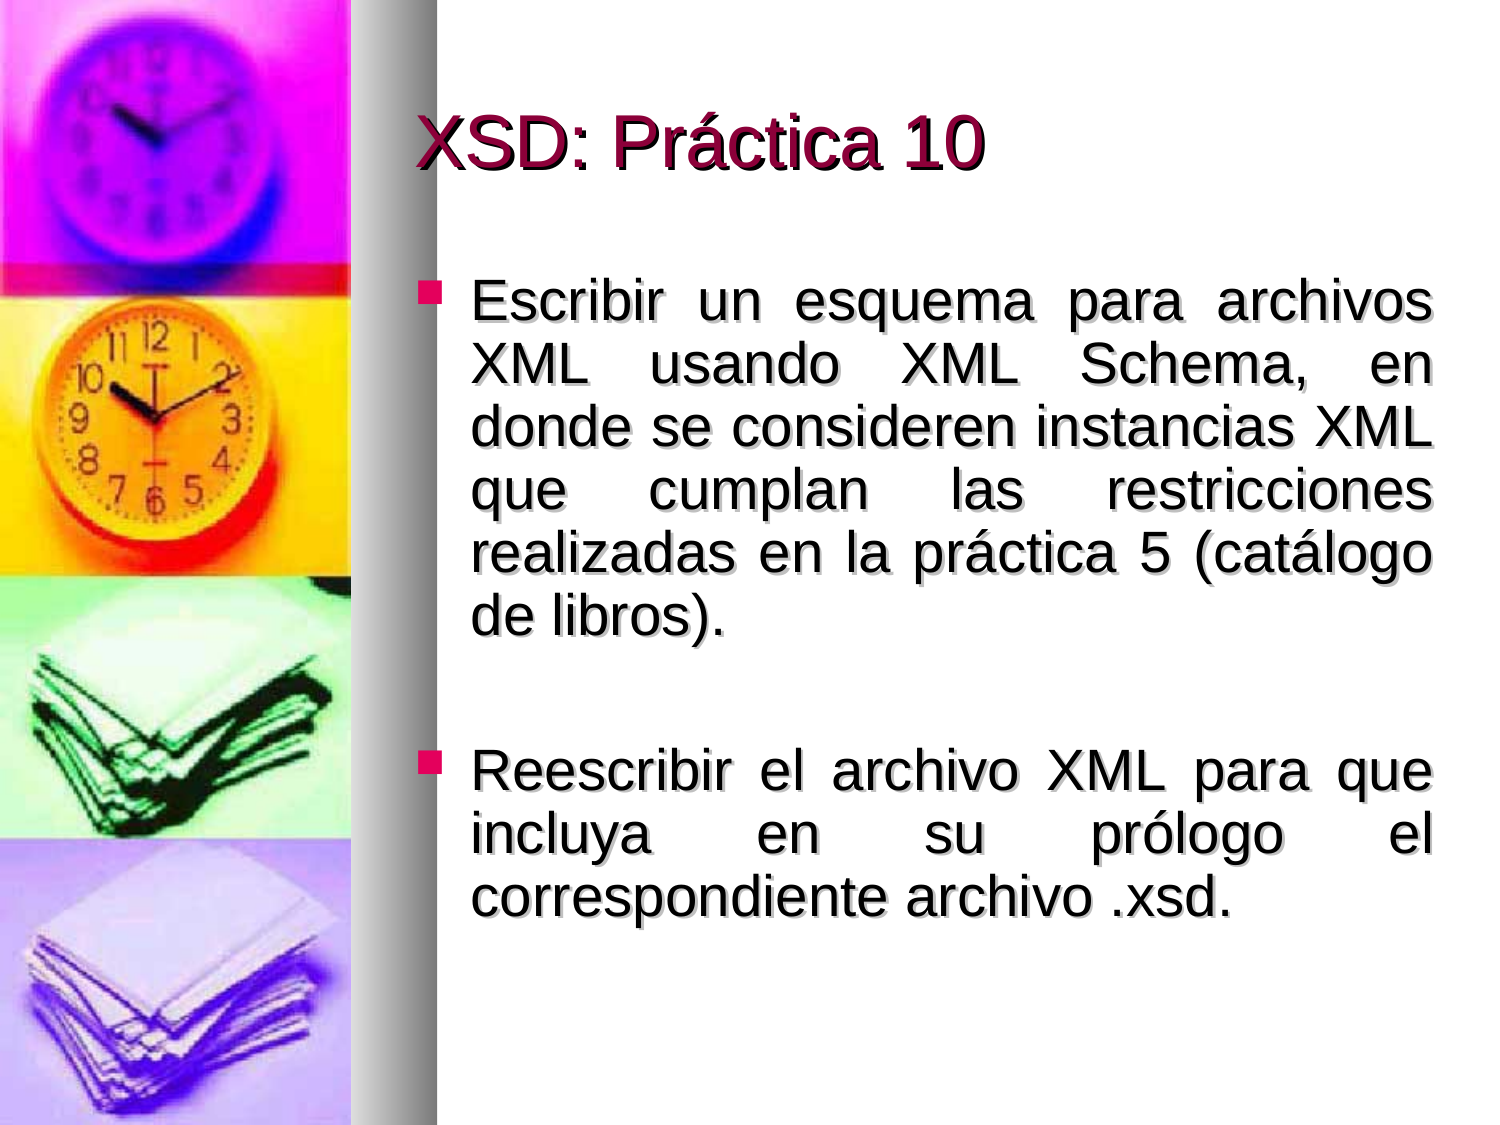

# XSD: Práctica 10
Escribir un esquema para archivos XML usando XML Schema, en donde se consideren instancias XML que cumplan las restricciones realizadas en la práctica 5 (catálogo de libros).
Reescribir el archivo XML para que incluya en su prólogo el correspondiente archivo .xsd.